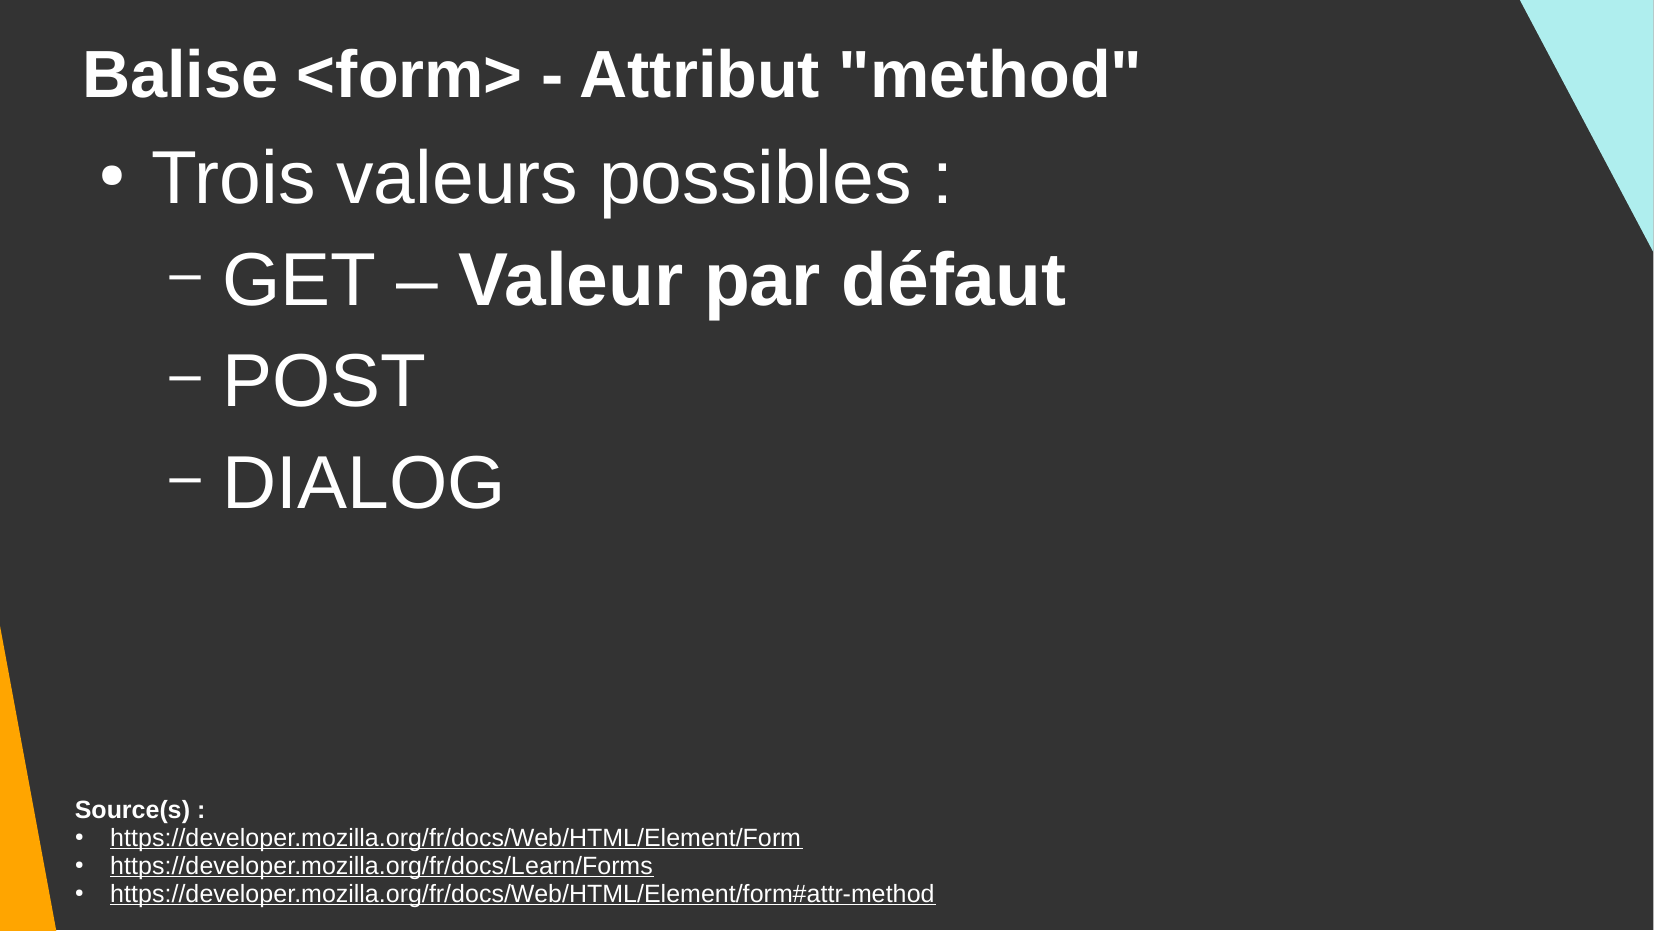

# Balise <form> - Attribut "method"
Trois valeurs possibles :
GET – Valeur par défaut
POST
DIALOG
Source(s) :
https://developer.mozilla.org/fr/docs/Web/HTML/Element/Form
https://developer.mozilla.org/fr/docs/Learn/Forms
https://developer.mozilla.org/fr/docs/Web/HTML/Element/form#attr-method